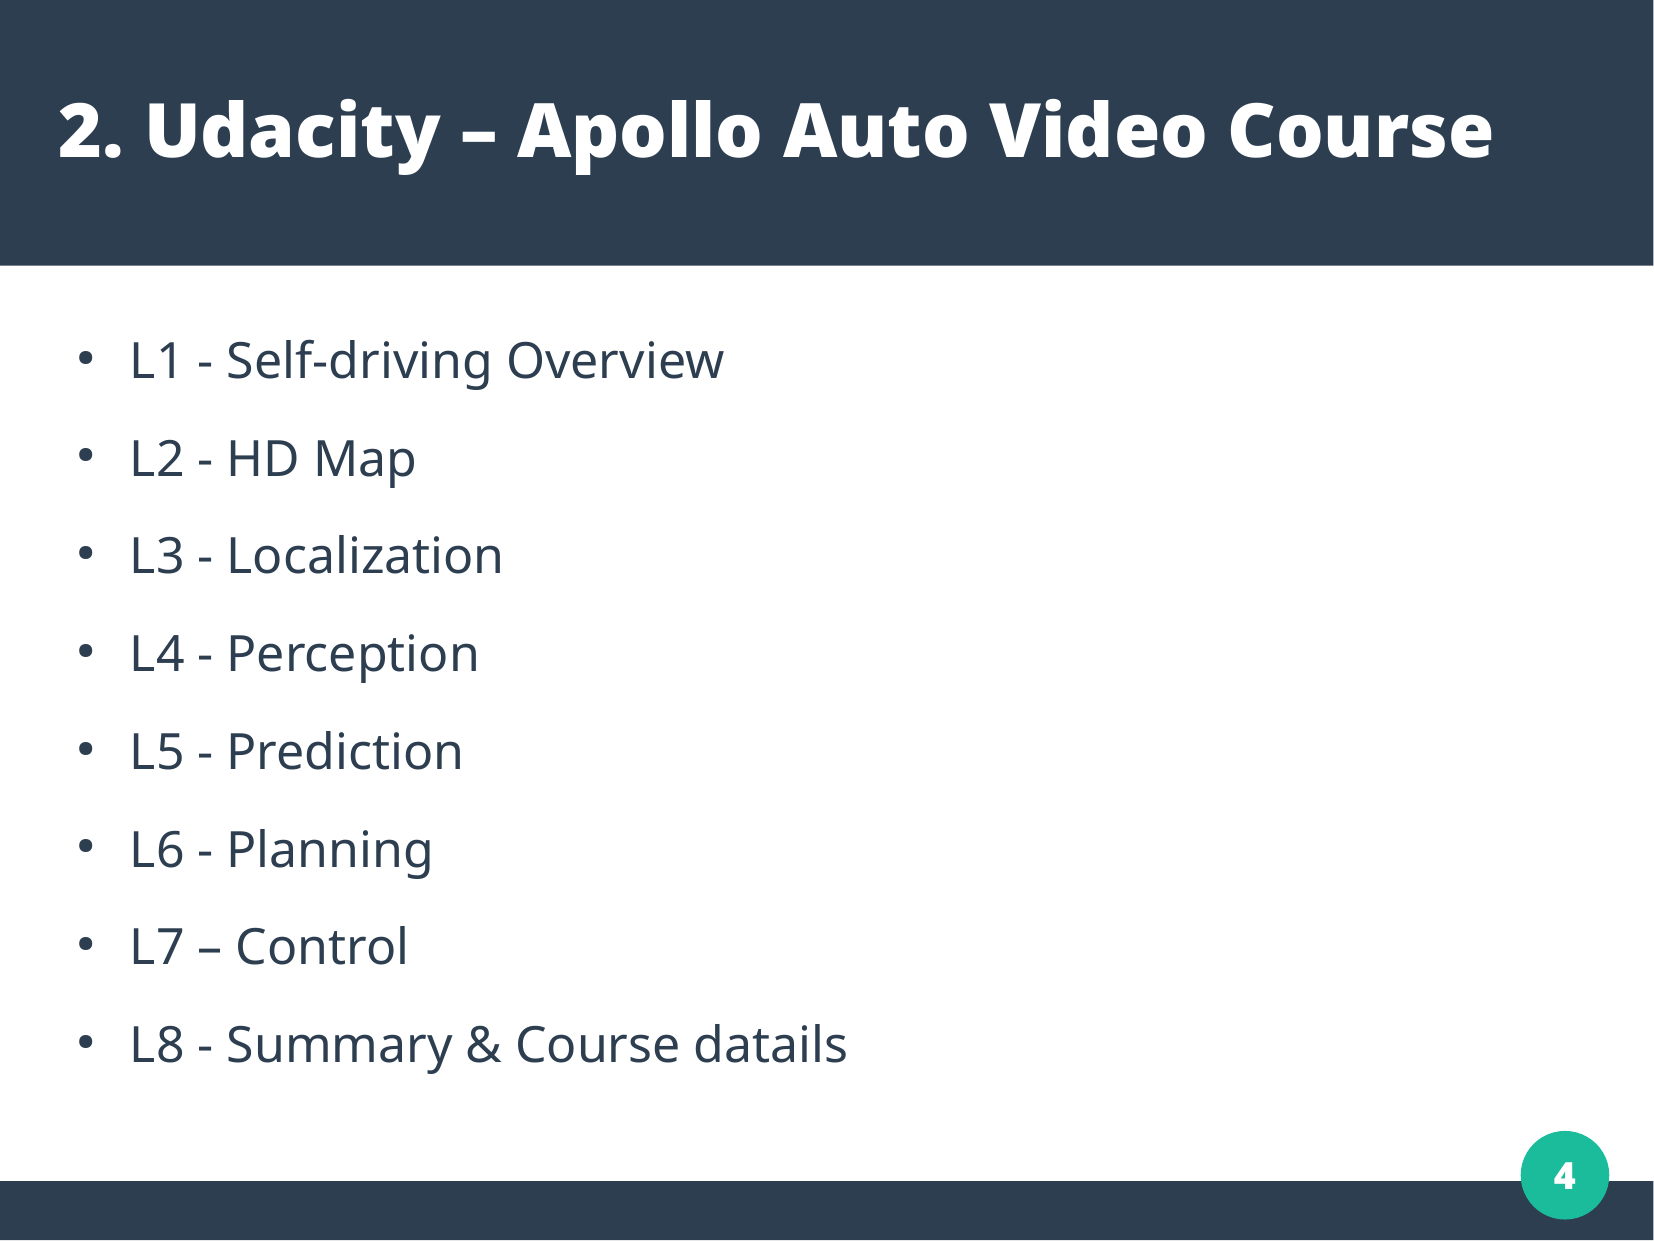

# 2. Udacity – Apollo Auto Video Course
L1 - Self-driving Overview
L2 - HD Map
L3 - Localization
L4 - Perception
L5 - Prediction
L6 - Planning
L7 – Control
L8 - Summary & Course datails
4